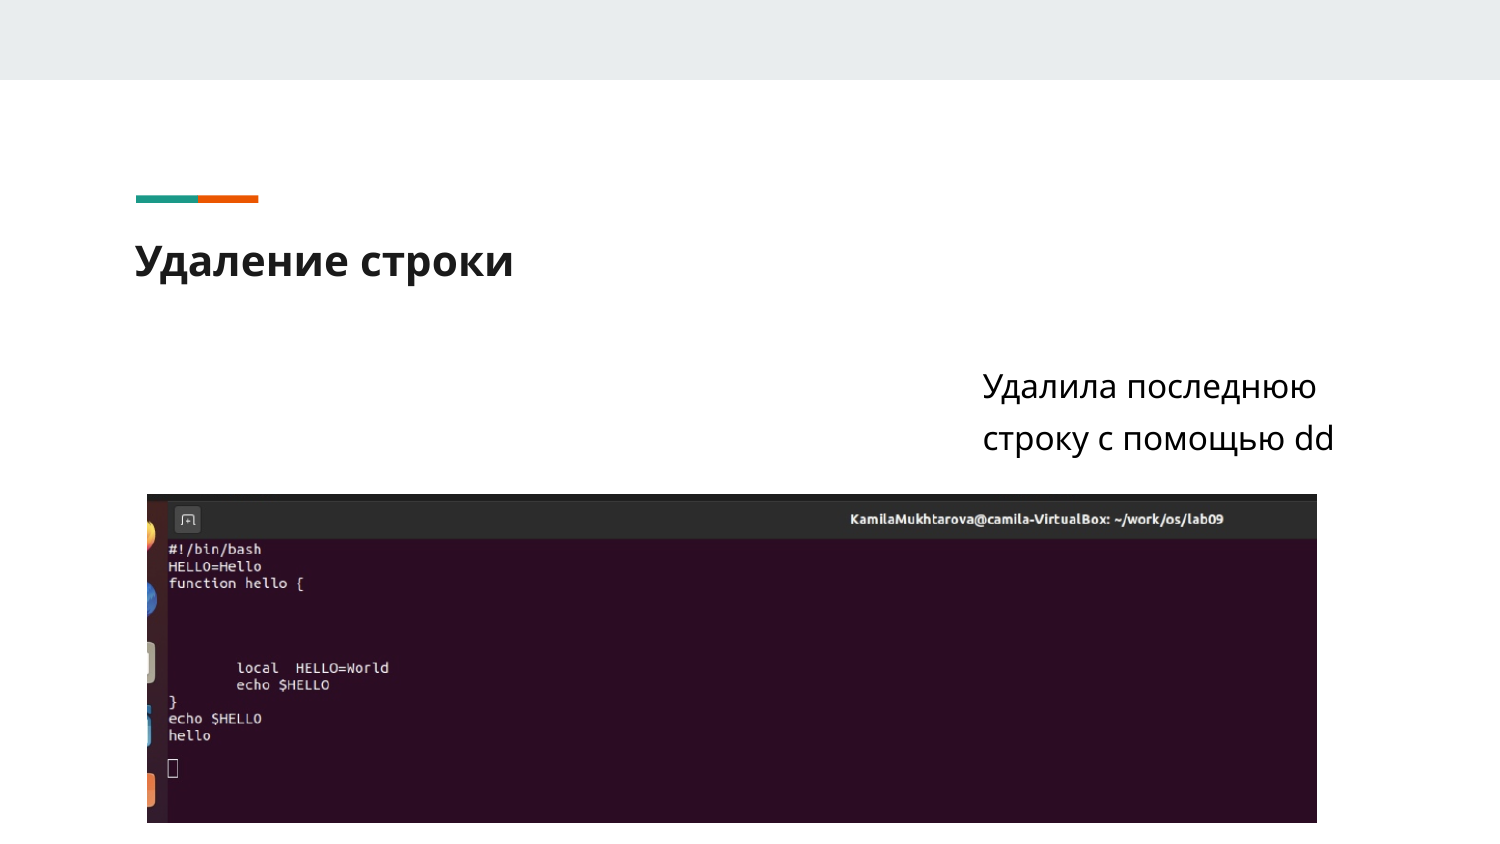

# Удаление строки
Удалила последнюю строку с помощью dd